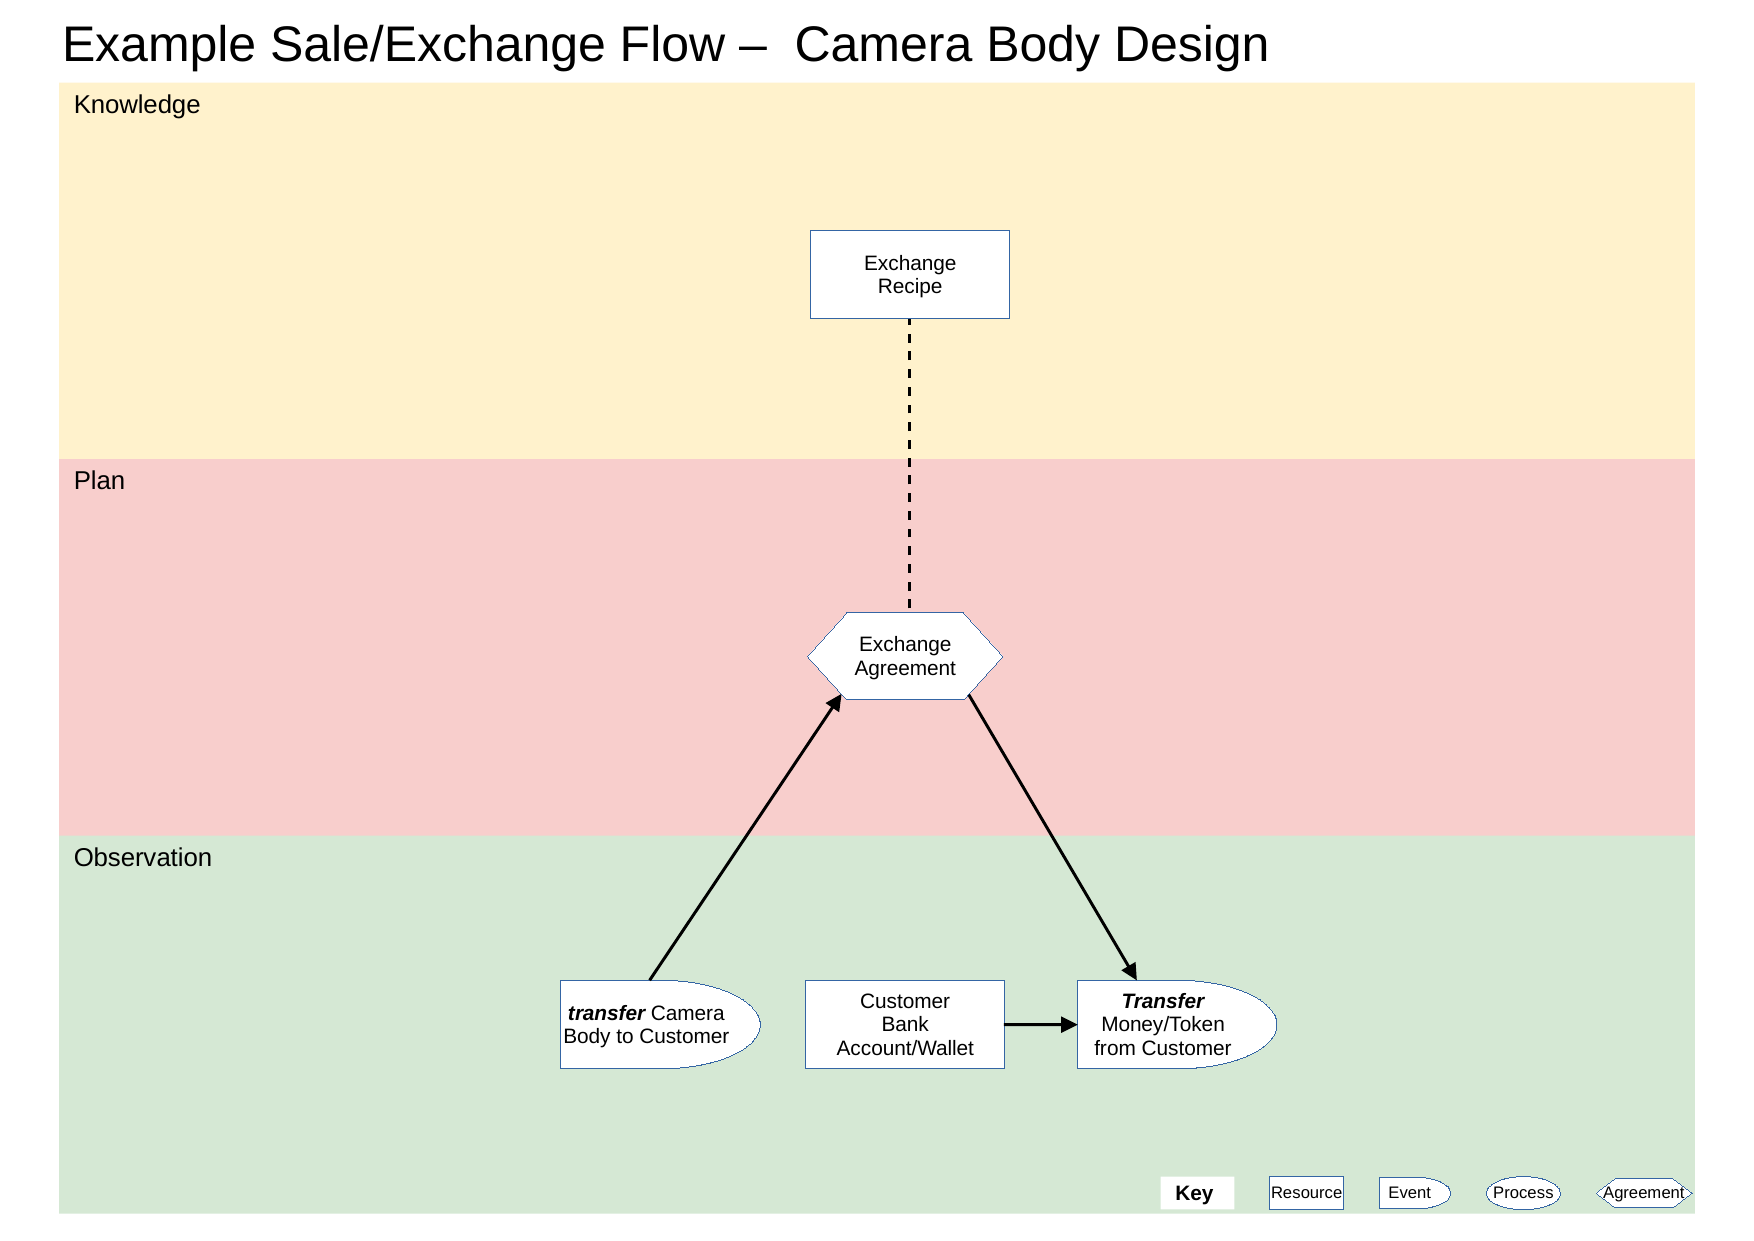

Example Sale/Exchange Flow – Camera Body Design
Knowledge
Exchange
Recipe
Plan
Exchange
Agreement
transfer Camera
Body to Customer
Customer
Bank
Account/Wallet
Transfer
Money/Token
from Customer
Observation
Process
Key
Resource
Event
Agreement